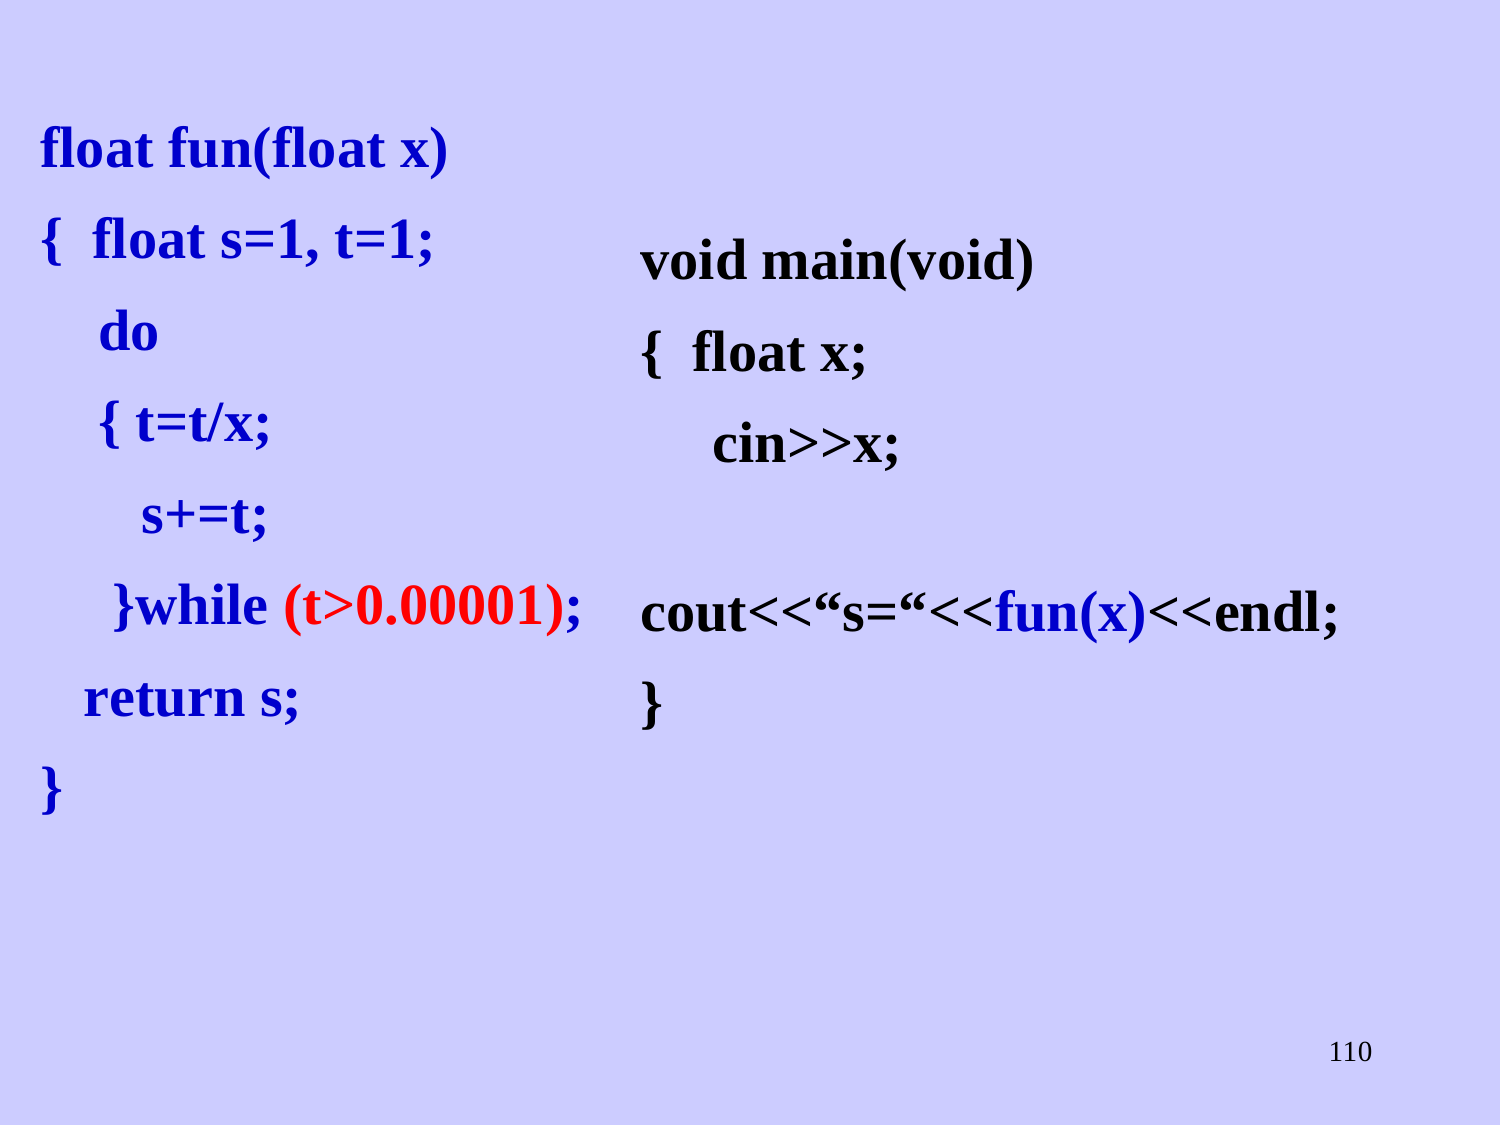

float fun(float x)
{ float s=1, t=1;
 do
 { t=t/x;
 s+=t;
 }while (t>0.00001);
 return s;
}
void main(void)
{ float x;
 cin>>x;
 cout<<“s=“<<fun(x)<<endl;
}